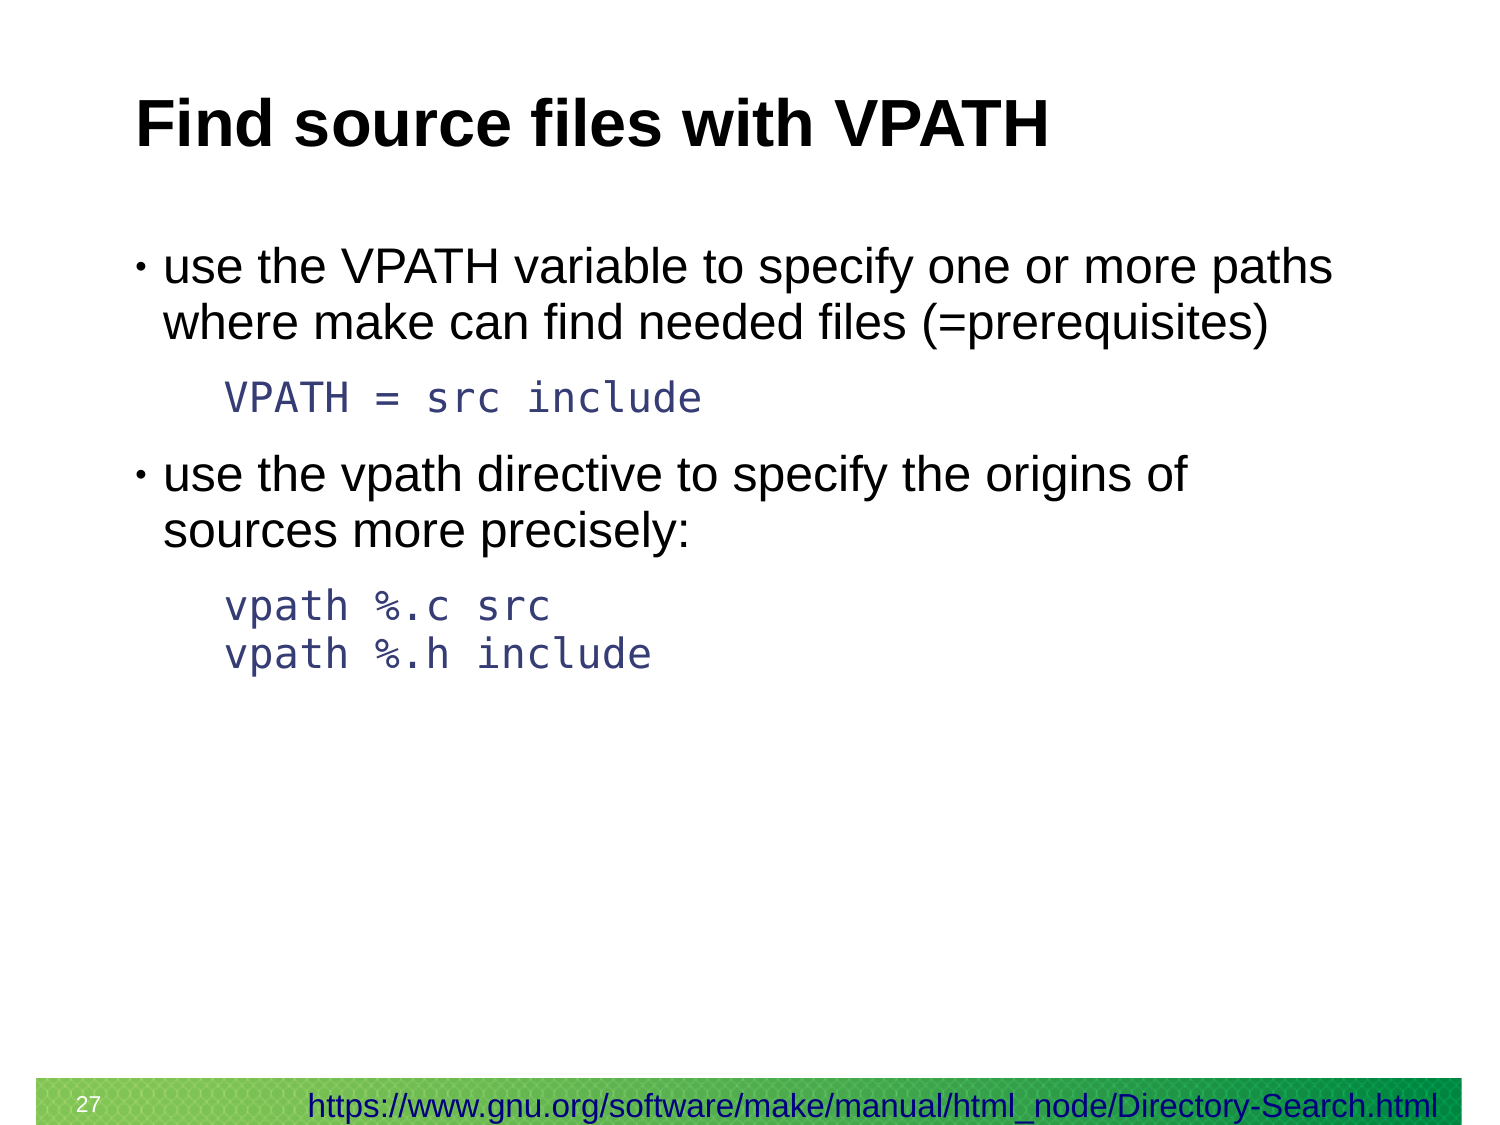

# Find source files with VPATH
use the VPATH variable to specify one or more paths where make can find needed files (=prerequisites)
VPATH = src include
use the vpath directive to specify the origins of sources more precisely:
vpath %.c src
vpath %.h include
https://www.gnu.org/software/make/manual/html_node/Directory-Search.html